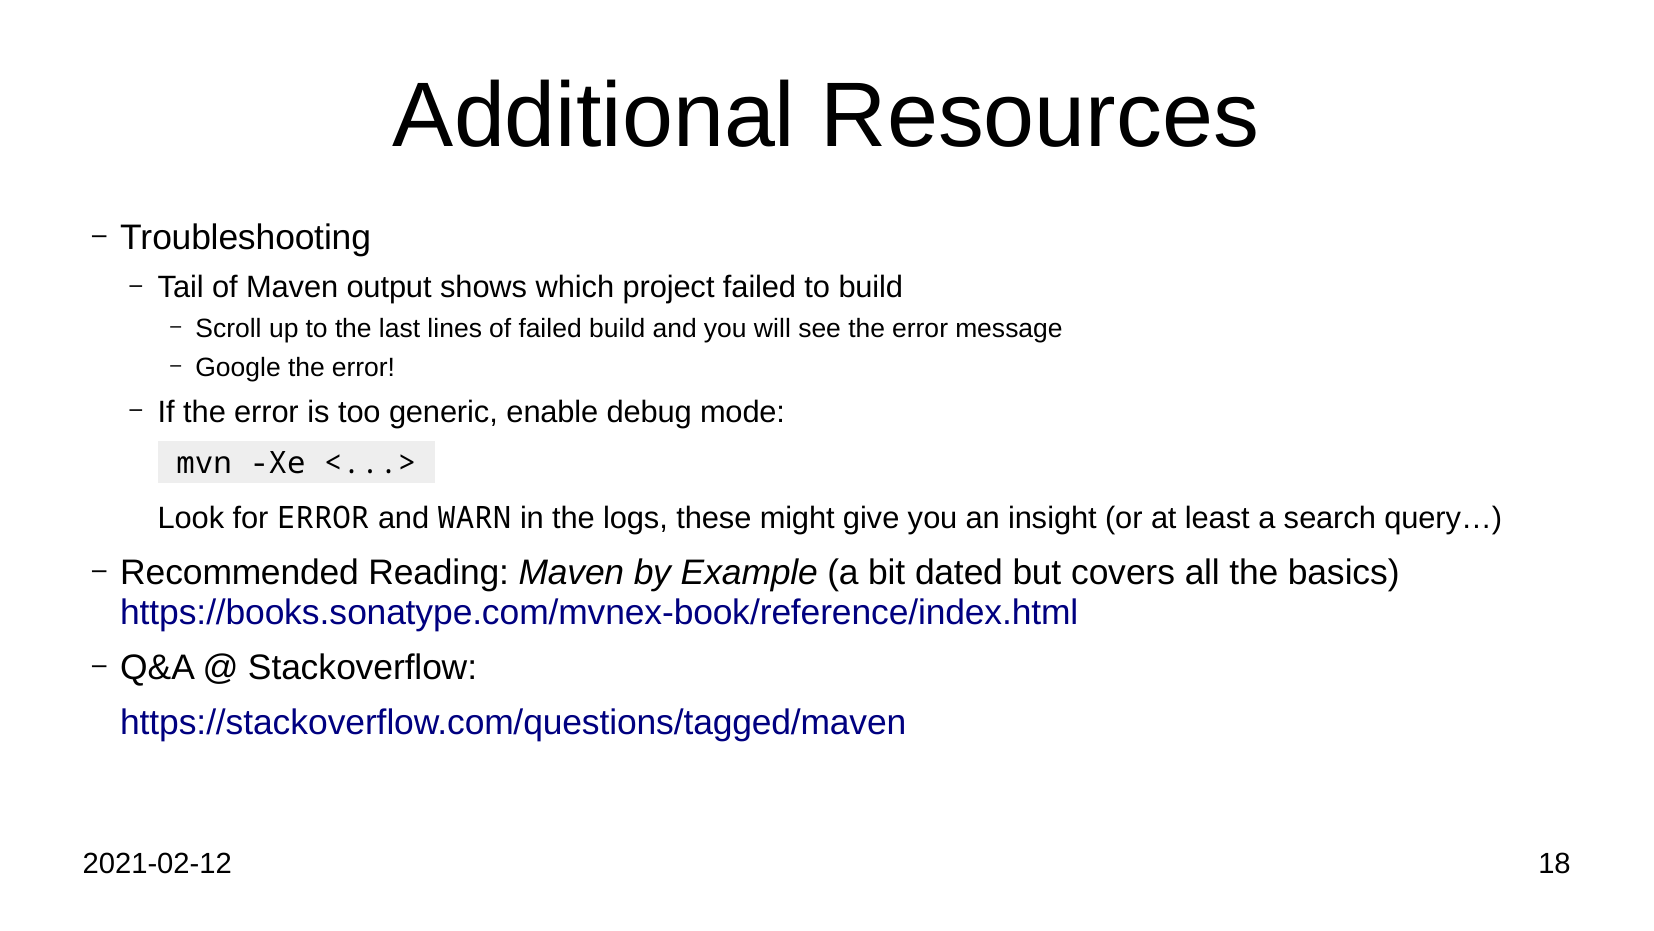

# Additional Resources
Troubleshooting
Tail of Maven output shows which project failed to build
Scroll up to the last lines of failed build and you will see the error message
Google the error!
If the error is too generic, enable debug mode:
 mvn -Xe <...>
Look for ERROR and WARN in the logs, these might give you an insight (or at least a search query…)
Recommended Reading: Maven by Example (a bit dated but covers all the basics) https://books.sonatype.com/mvnex-book/reference/index.html
Q&A @ Stackoverflow:
https://stackoverflow.com/questions/tagged/maven
2021-02-12
18